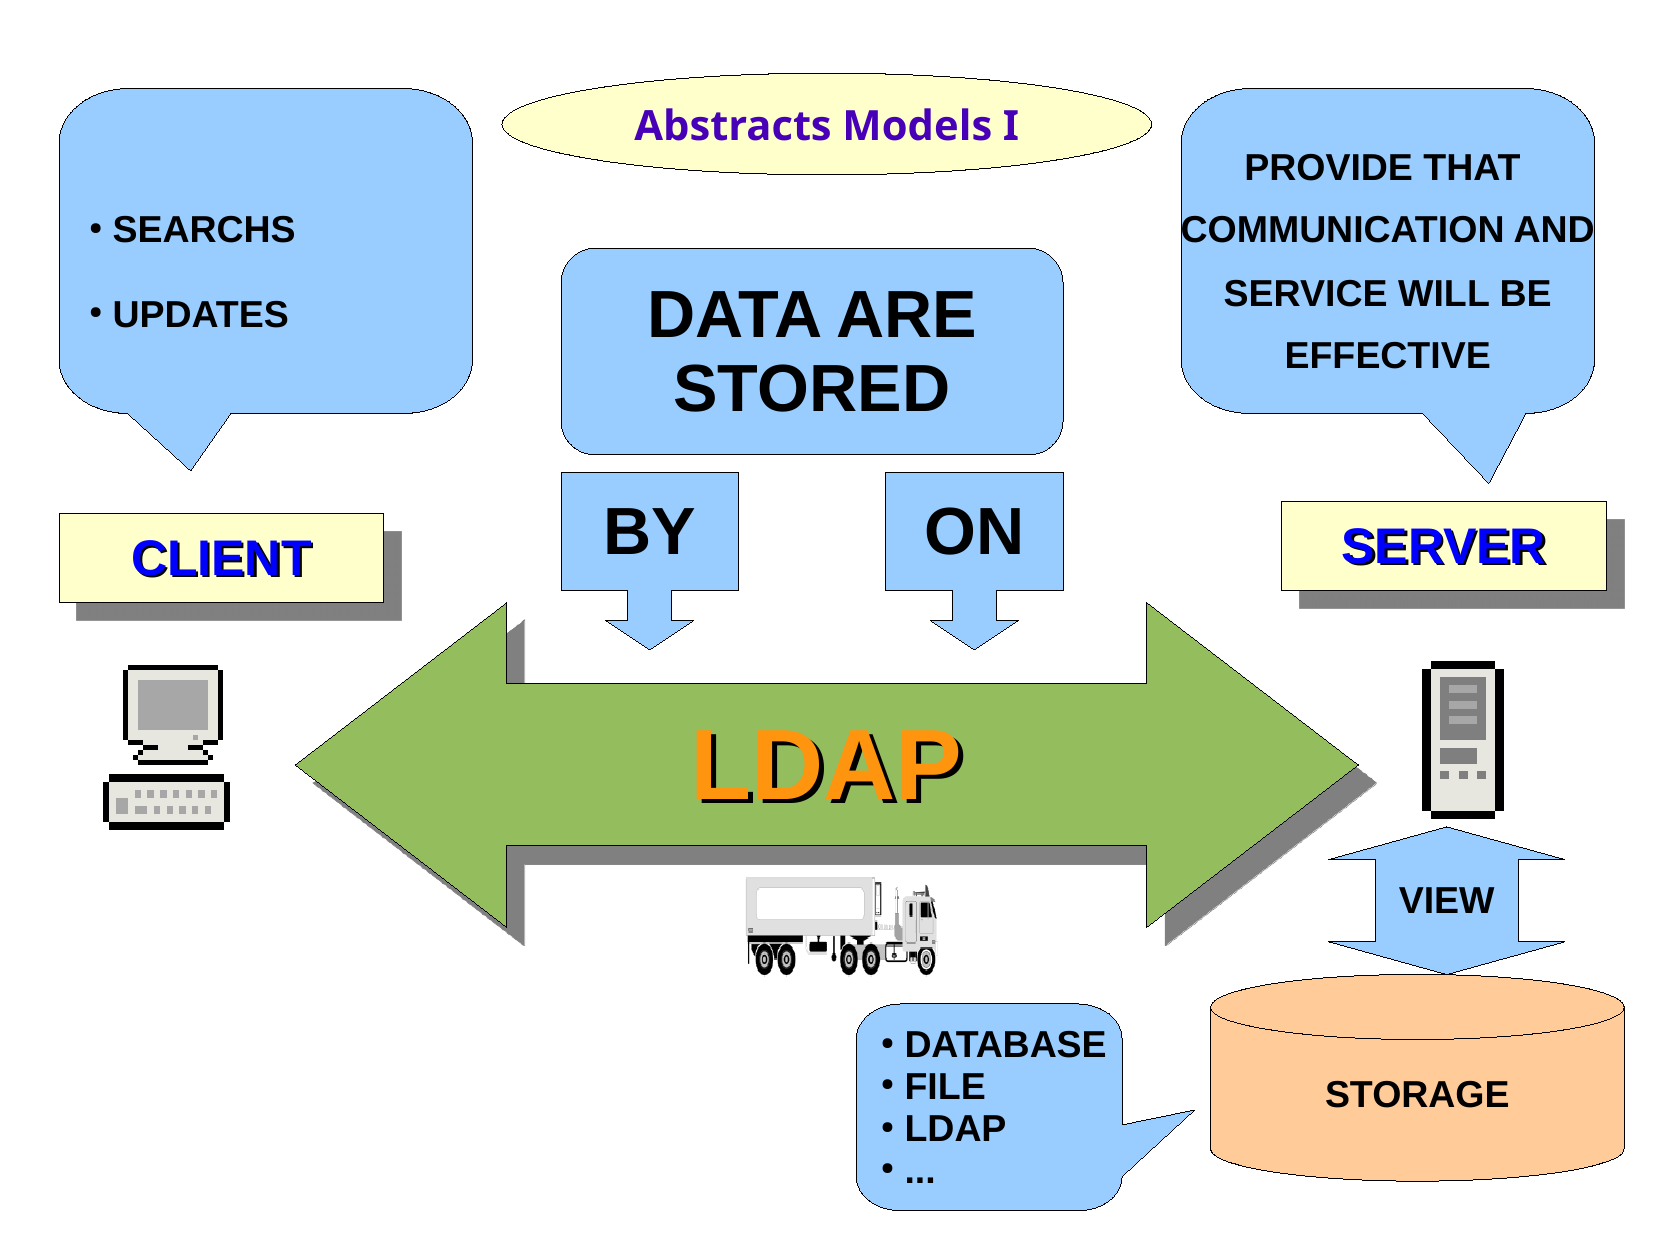

Abstracts Models I
 SEARCHS
 UPDATES
PROVIDE THAT
COMMUNICATION AND
SERVICE WILL BE
EFFECTIVE
DATA ARE STORED
BY
ON
SERVER
CLIENT
LDAP
VIEW
STORAGE
 DATABASE
 FILE
 LDAP
 ...